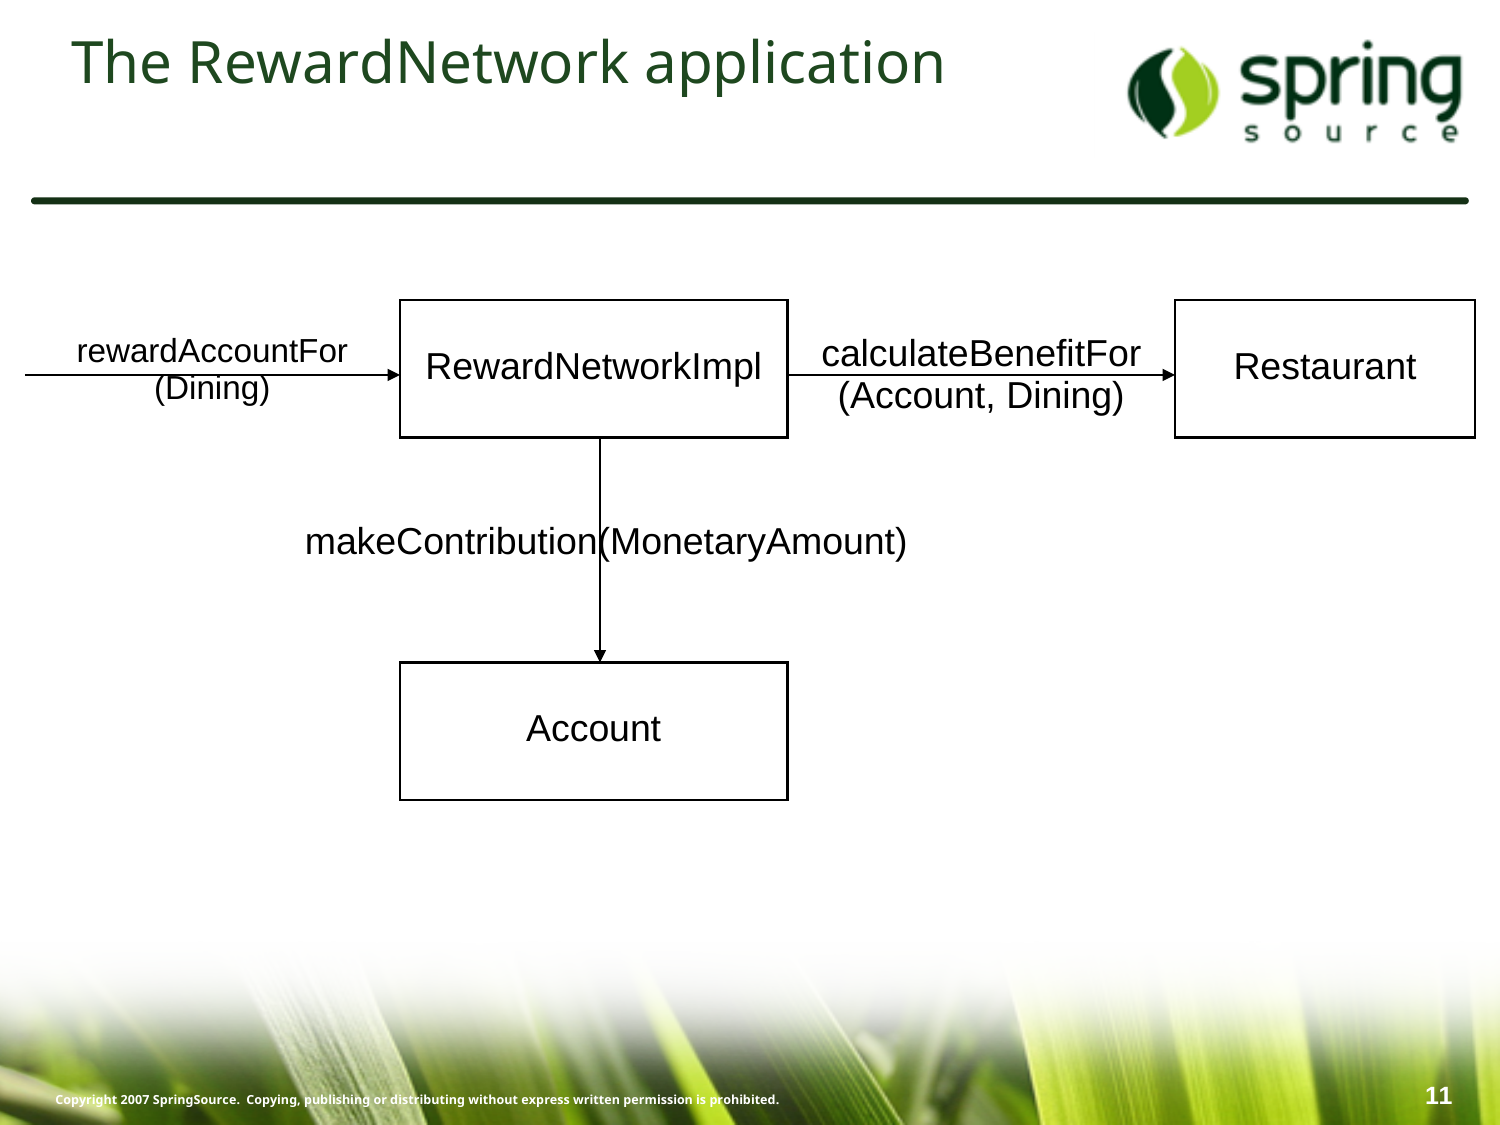

# The RewardNetwork application
RewardNetworkImpl
Restaurant
rewardAccountFor
(Dining)
calculateBenefitFor
(Account, Dining)
makeContribution(MonetaryAmount)
Account